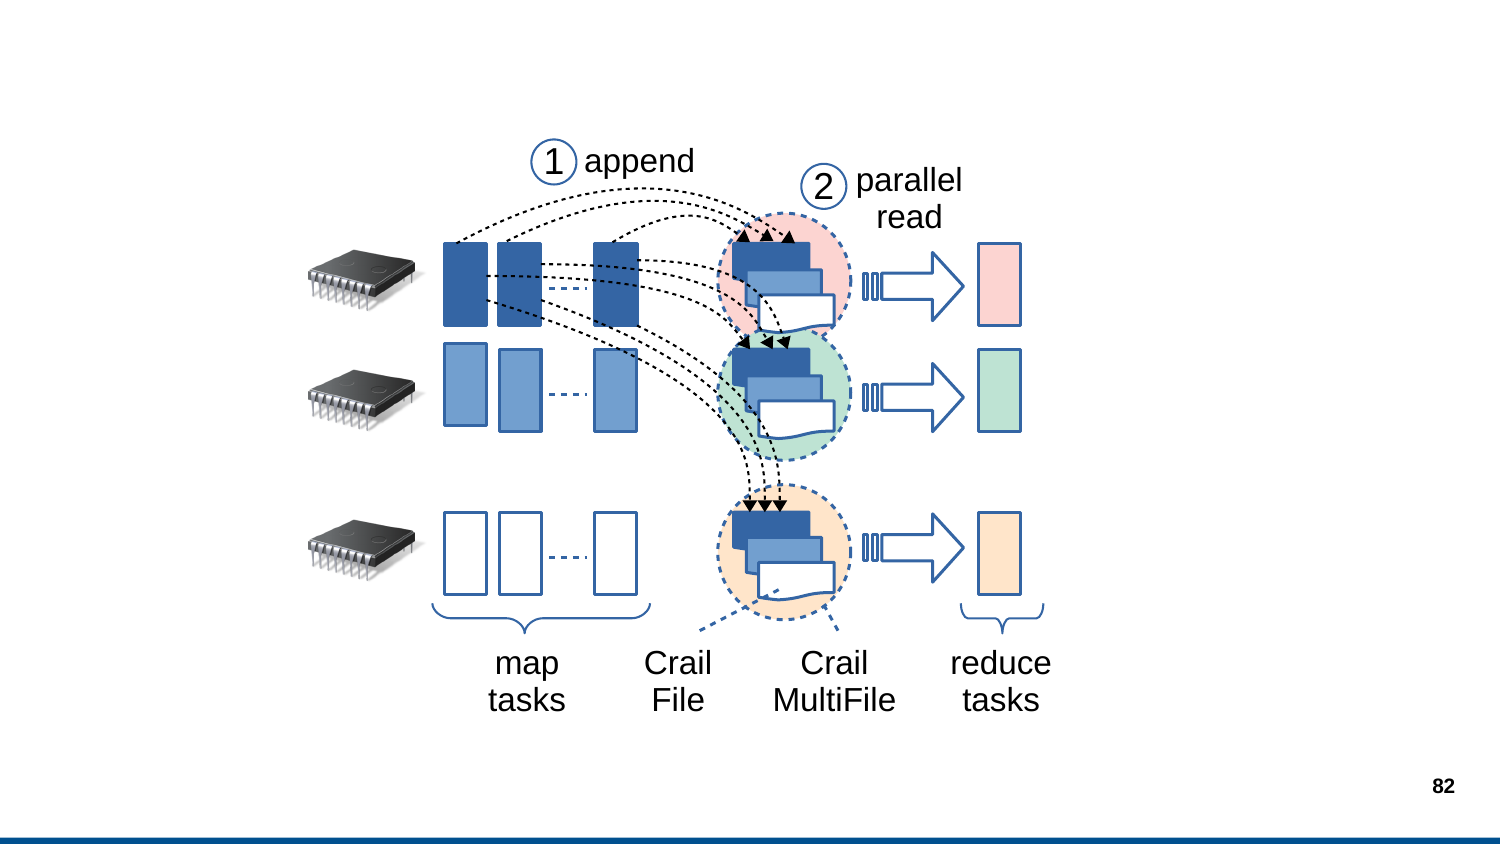

#
append
1
parallel
read
2
reduce
tasks
map
tasks
Crail
File
Crail
MultiFile
82